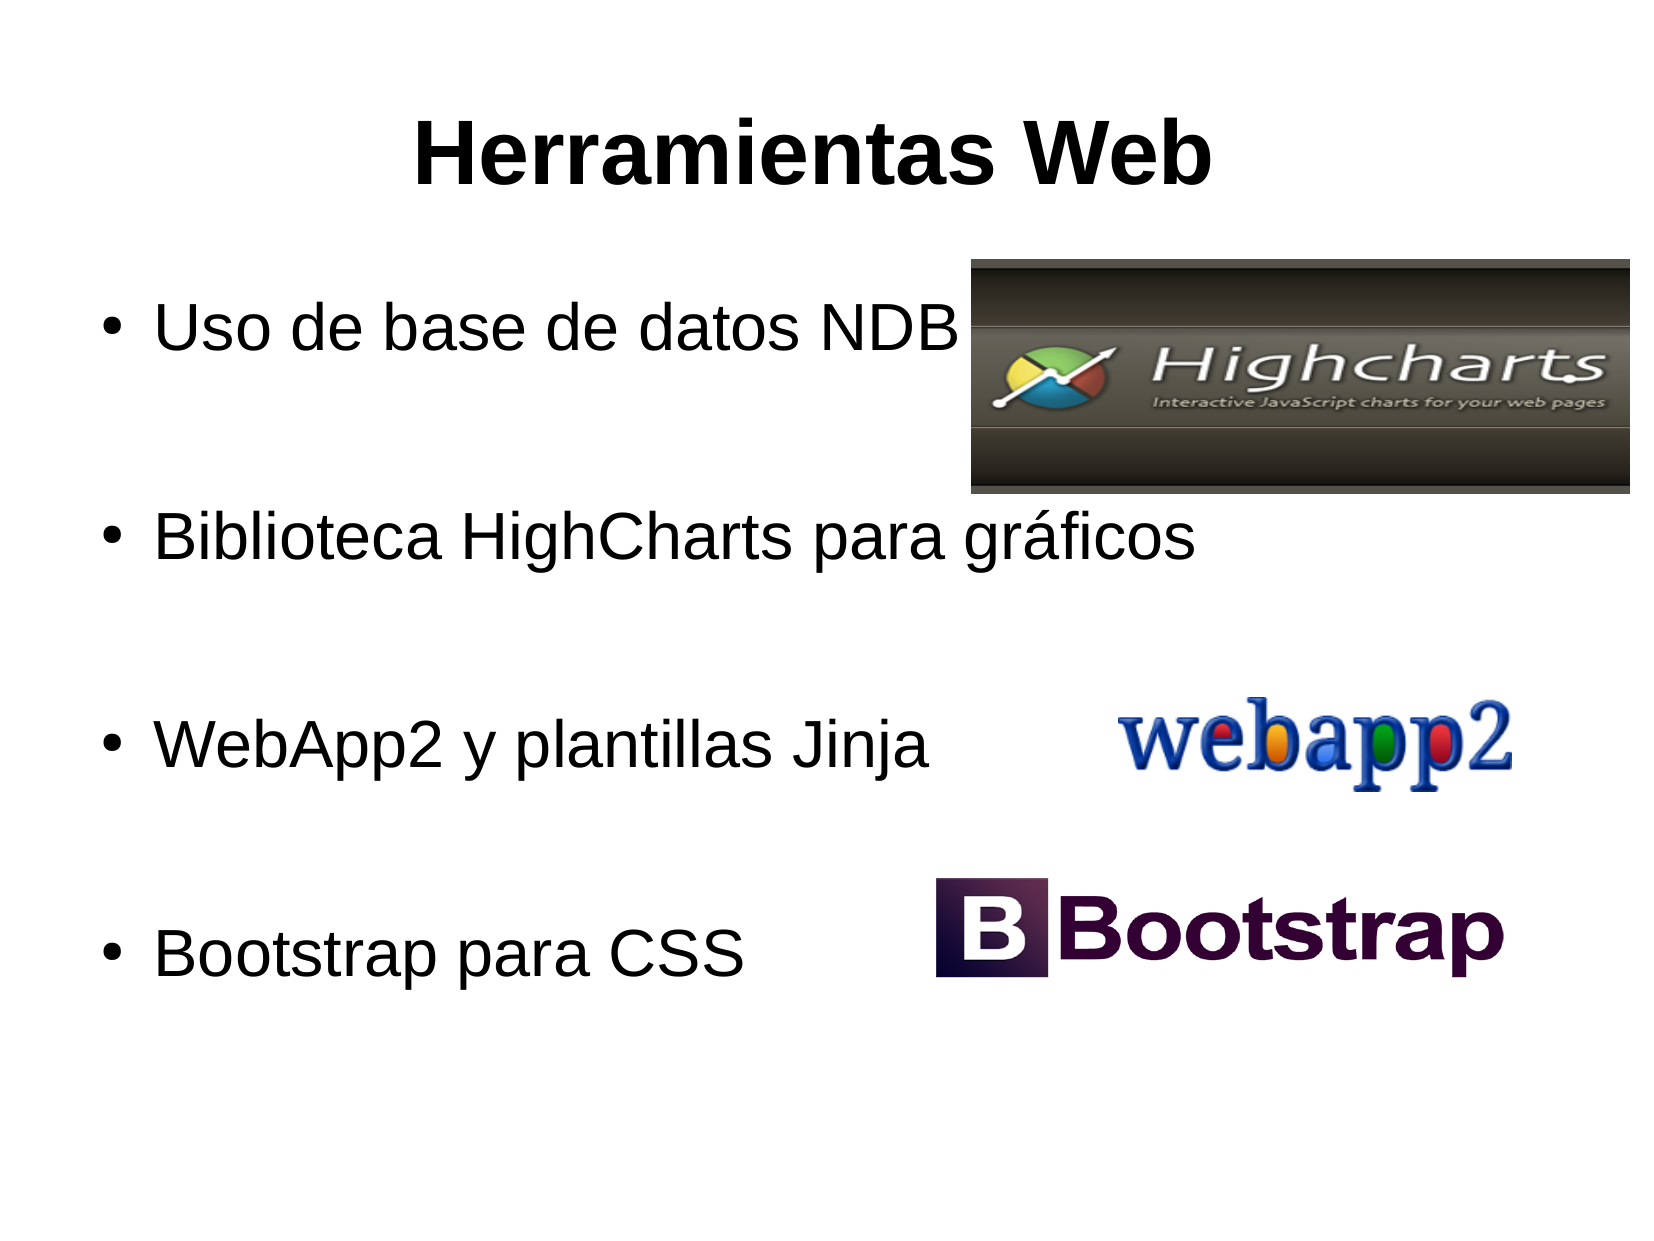

# Herramientas Web
Uso de base de datos NDB
Biblioteca HighCharts para gráficos
WebApp2 y plantillas Jinja
Bootstrap para CSS